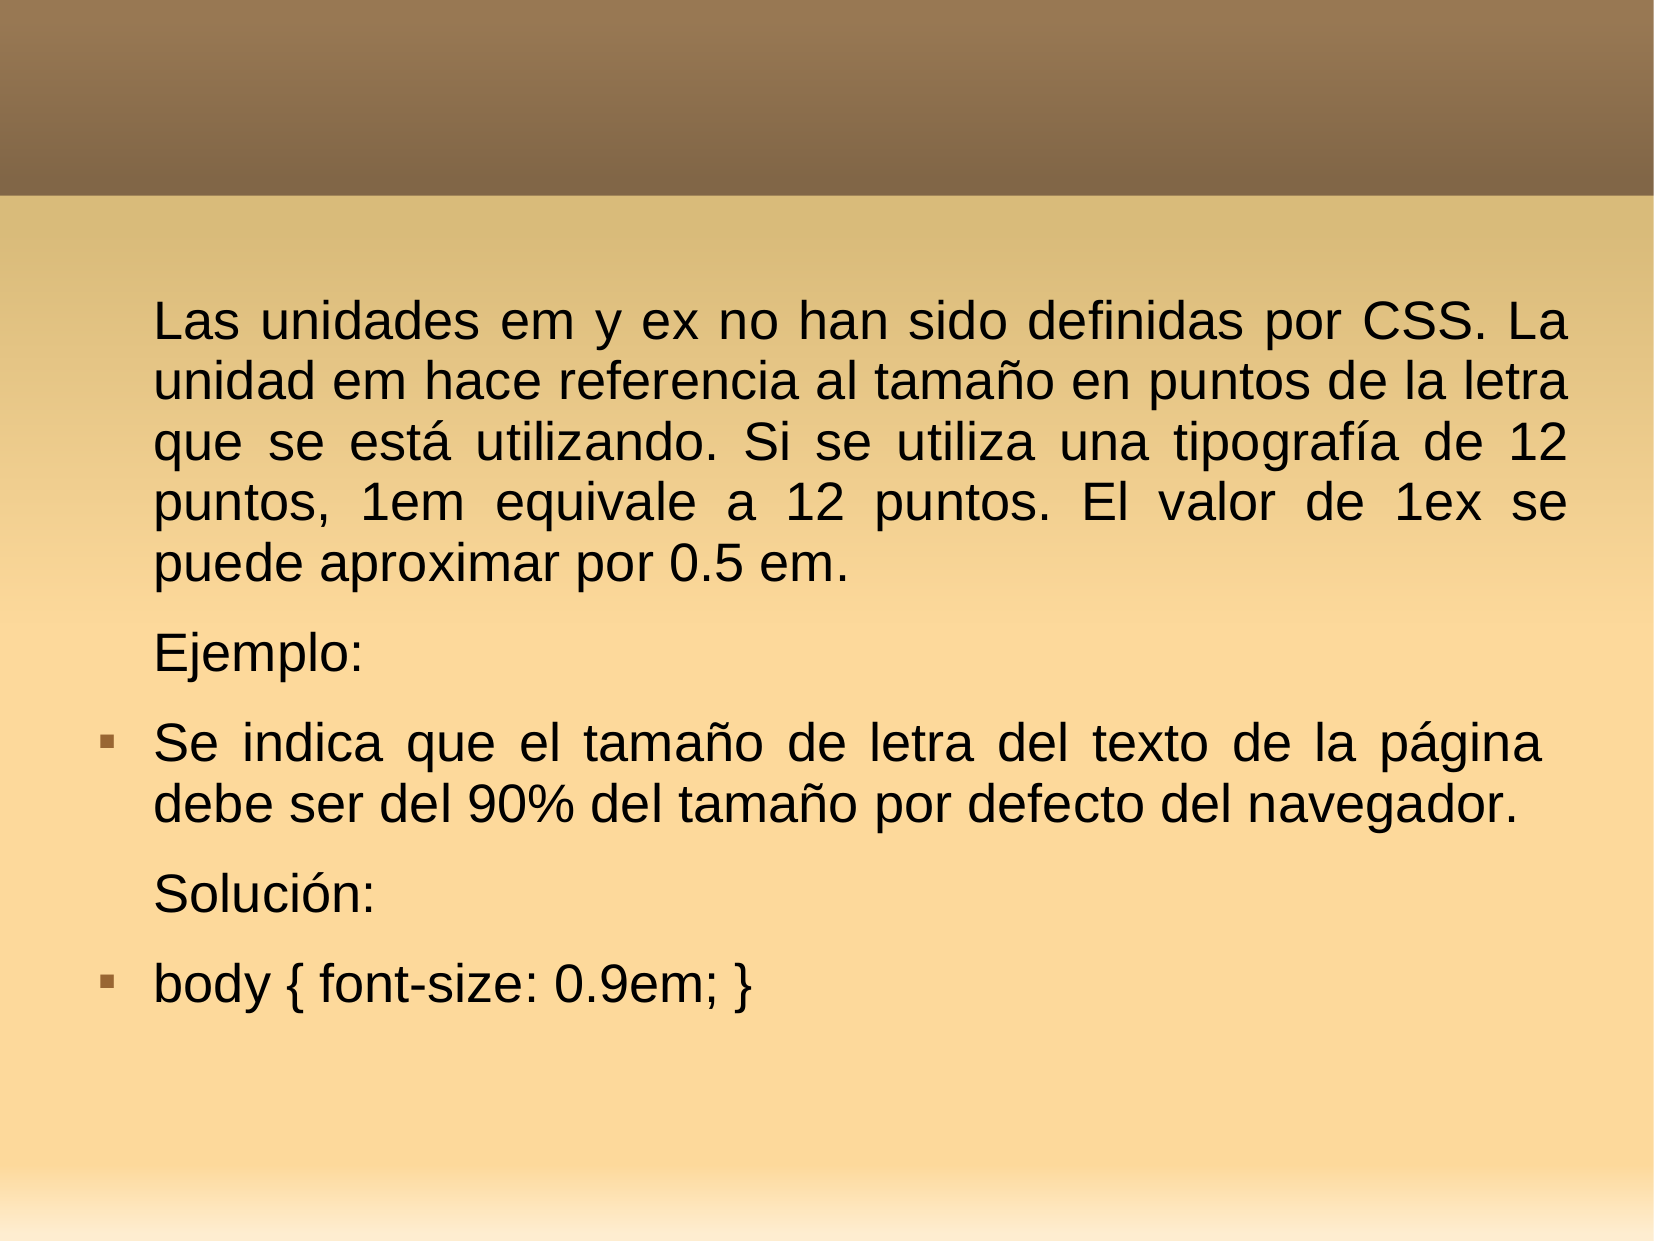

#
Las unidades em y ex no han sido definidas por CSS. La unidad em hace referencia al tamaño en puntos de la letra que se está utilizando. Si se utiliza una tipografía de 12 puntos, 1em equivale a 12 puntos. El valor de 1ex se puede aproximar por 0.5 em.
Ejemplo:
Se indica que el tamaño de letra del texto de la página 	debe ser del 90% del tamaño por defecto del navegador.
Solución:
body { font-size: 0.9em; }